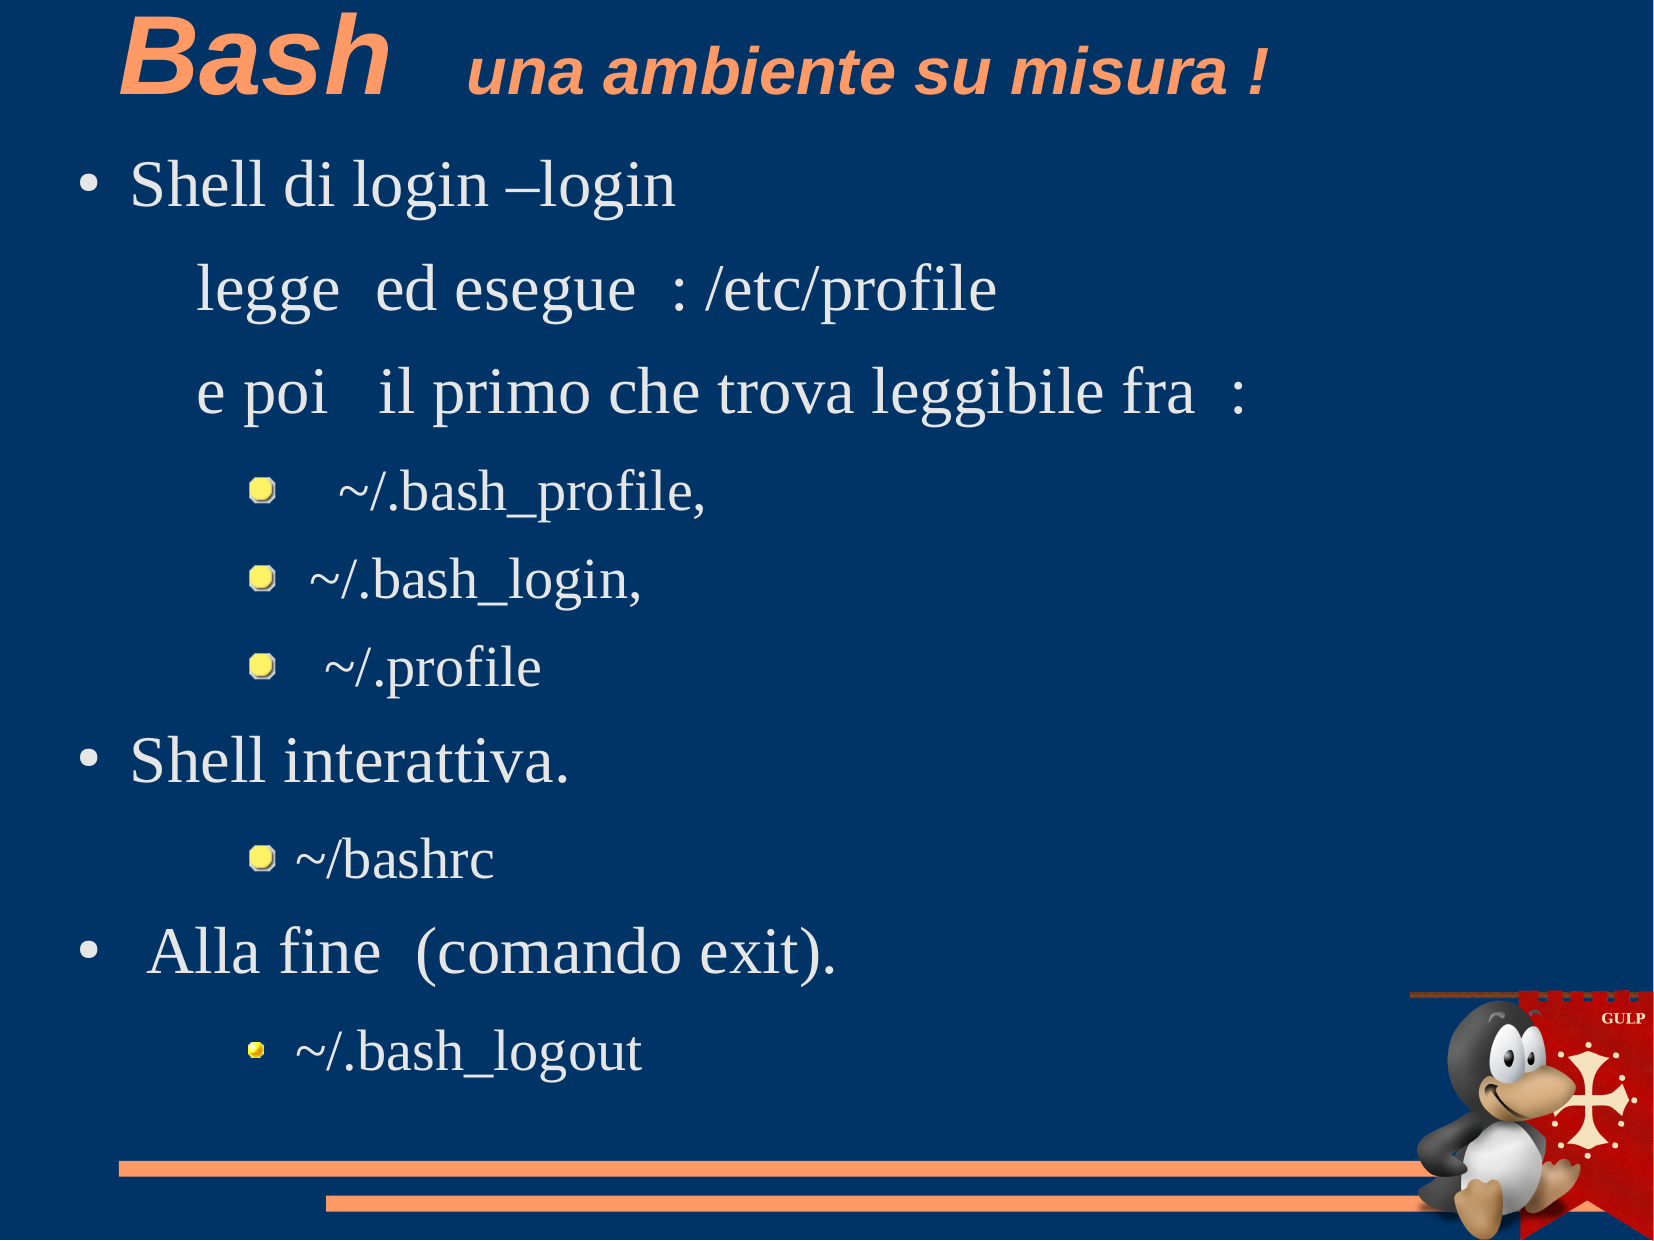

# Bash una ambiente su misura !
Shell di login –login
 legge ed esegue : /etc/profile
 e poi il primo che trova leggibile fra :
 ~/.bash_profile,
 ~/.bash_login,
 ~/.profile
Shell interattiva.
~/bashrc
 Alla fine (comando exit).
~/.bash_logout